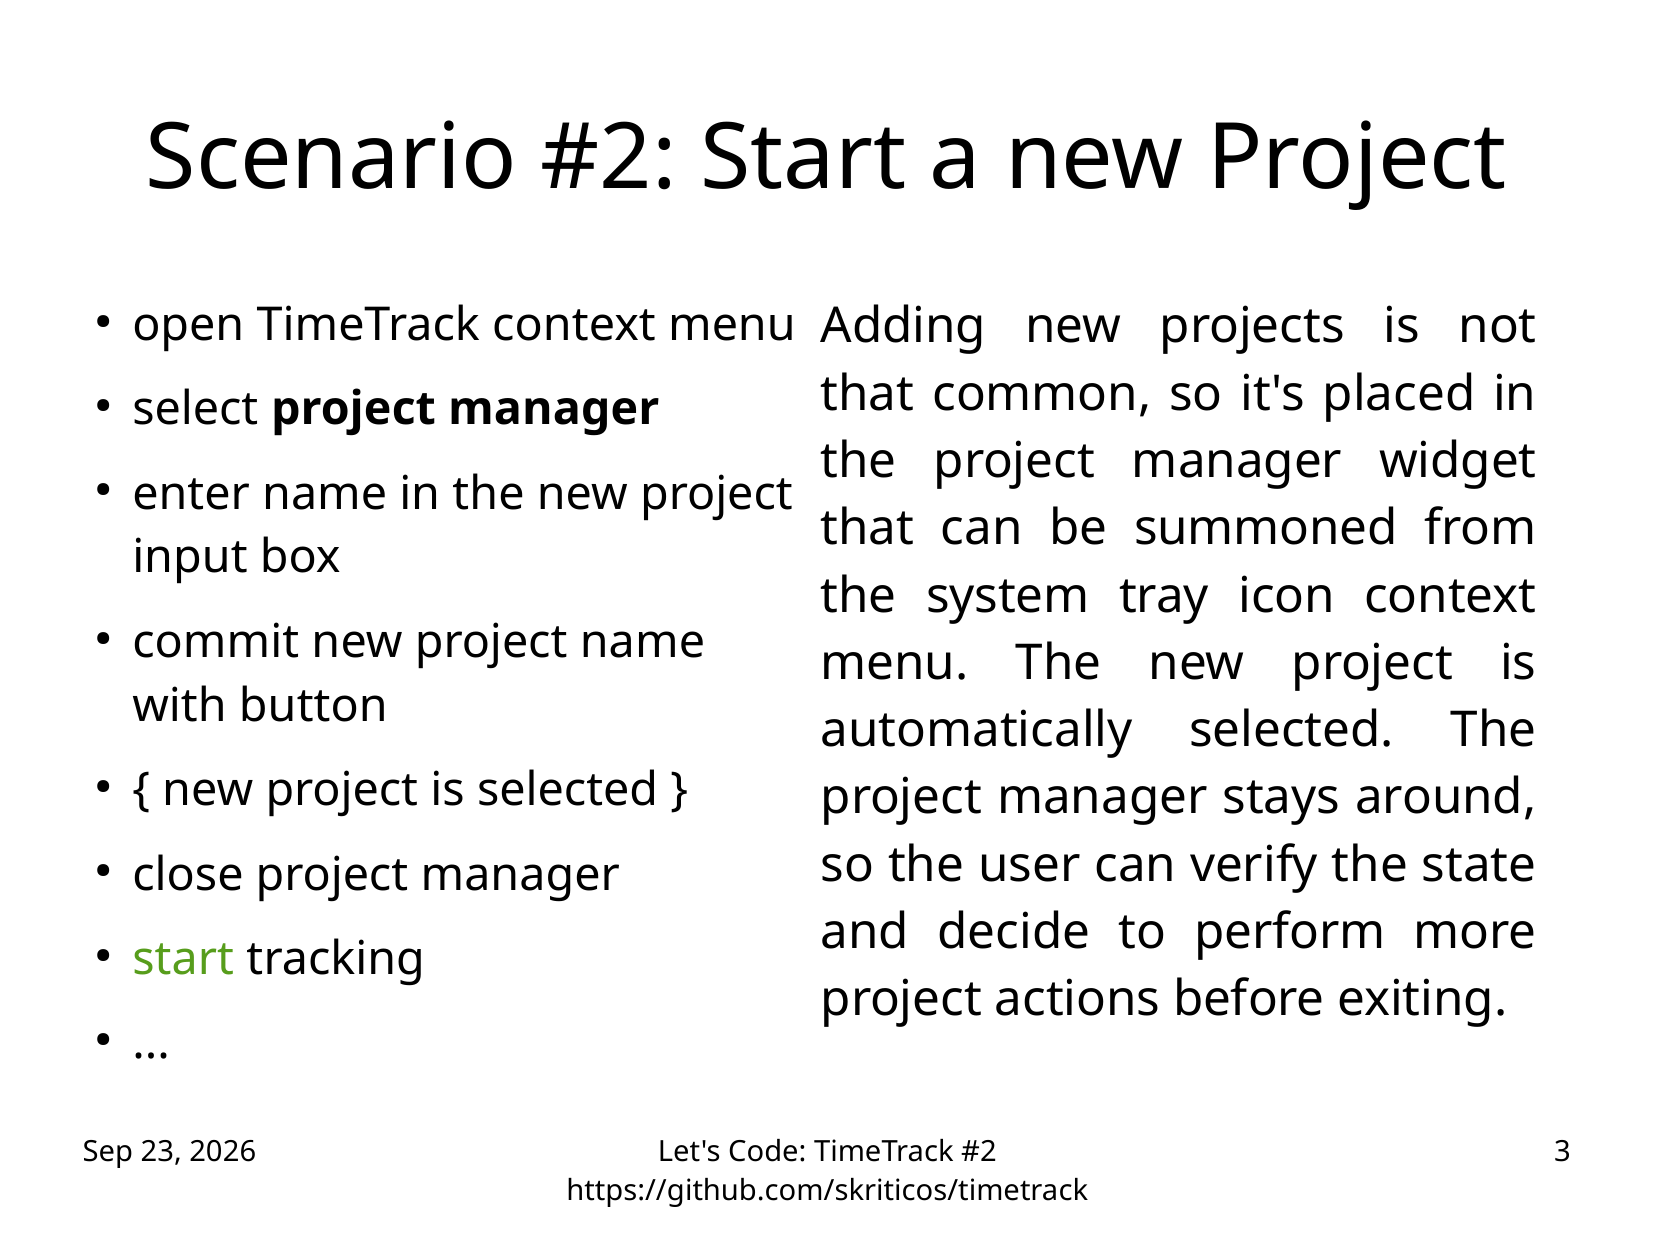

# Scenario #2: Start a new Project
open TimeTrack context menu
select project manager
enter name in the new project input box
commit new project name with button
{ new project is selected }
close project manager
start tracking
...
Adding new projects is not that common, so it's placed in the project manager widget that can be summoned from the system tray icon context menu. The new project is automatically selected. The project manager stays around, so the user can verify the state and decide to perform more project actions before exiting.
Let's Code: TimeTrack #1\n https://github.com/skriticos/timetrack
3